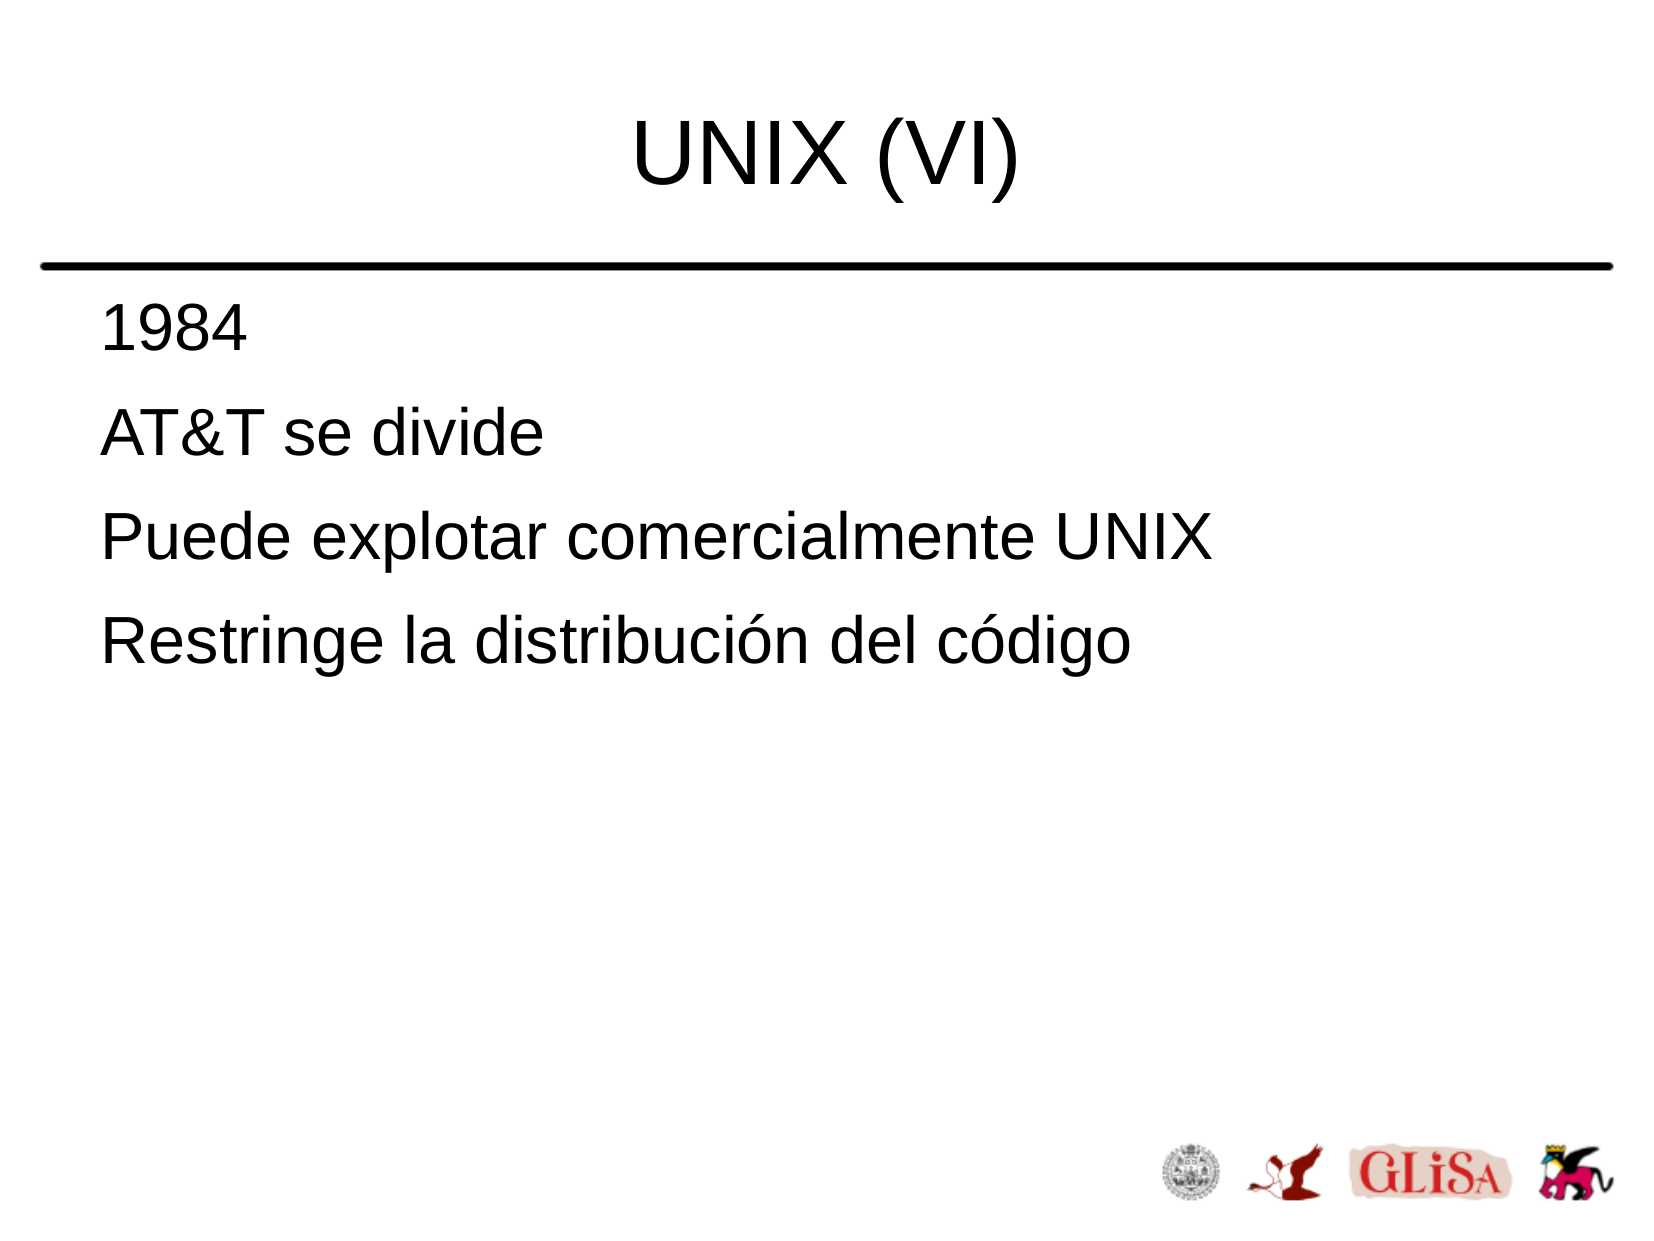

# UNIX (VI)
1984
AT&T se divide
Puede explotar comercialmente UNIX
Restringe la distribución del código